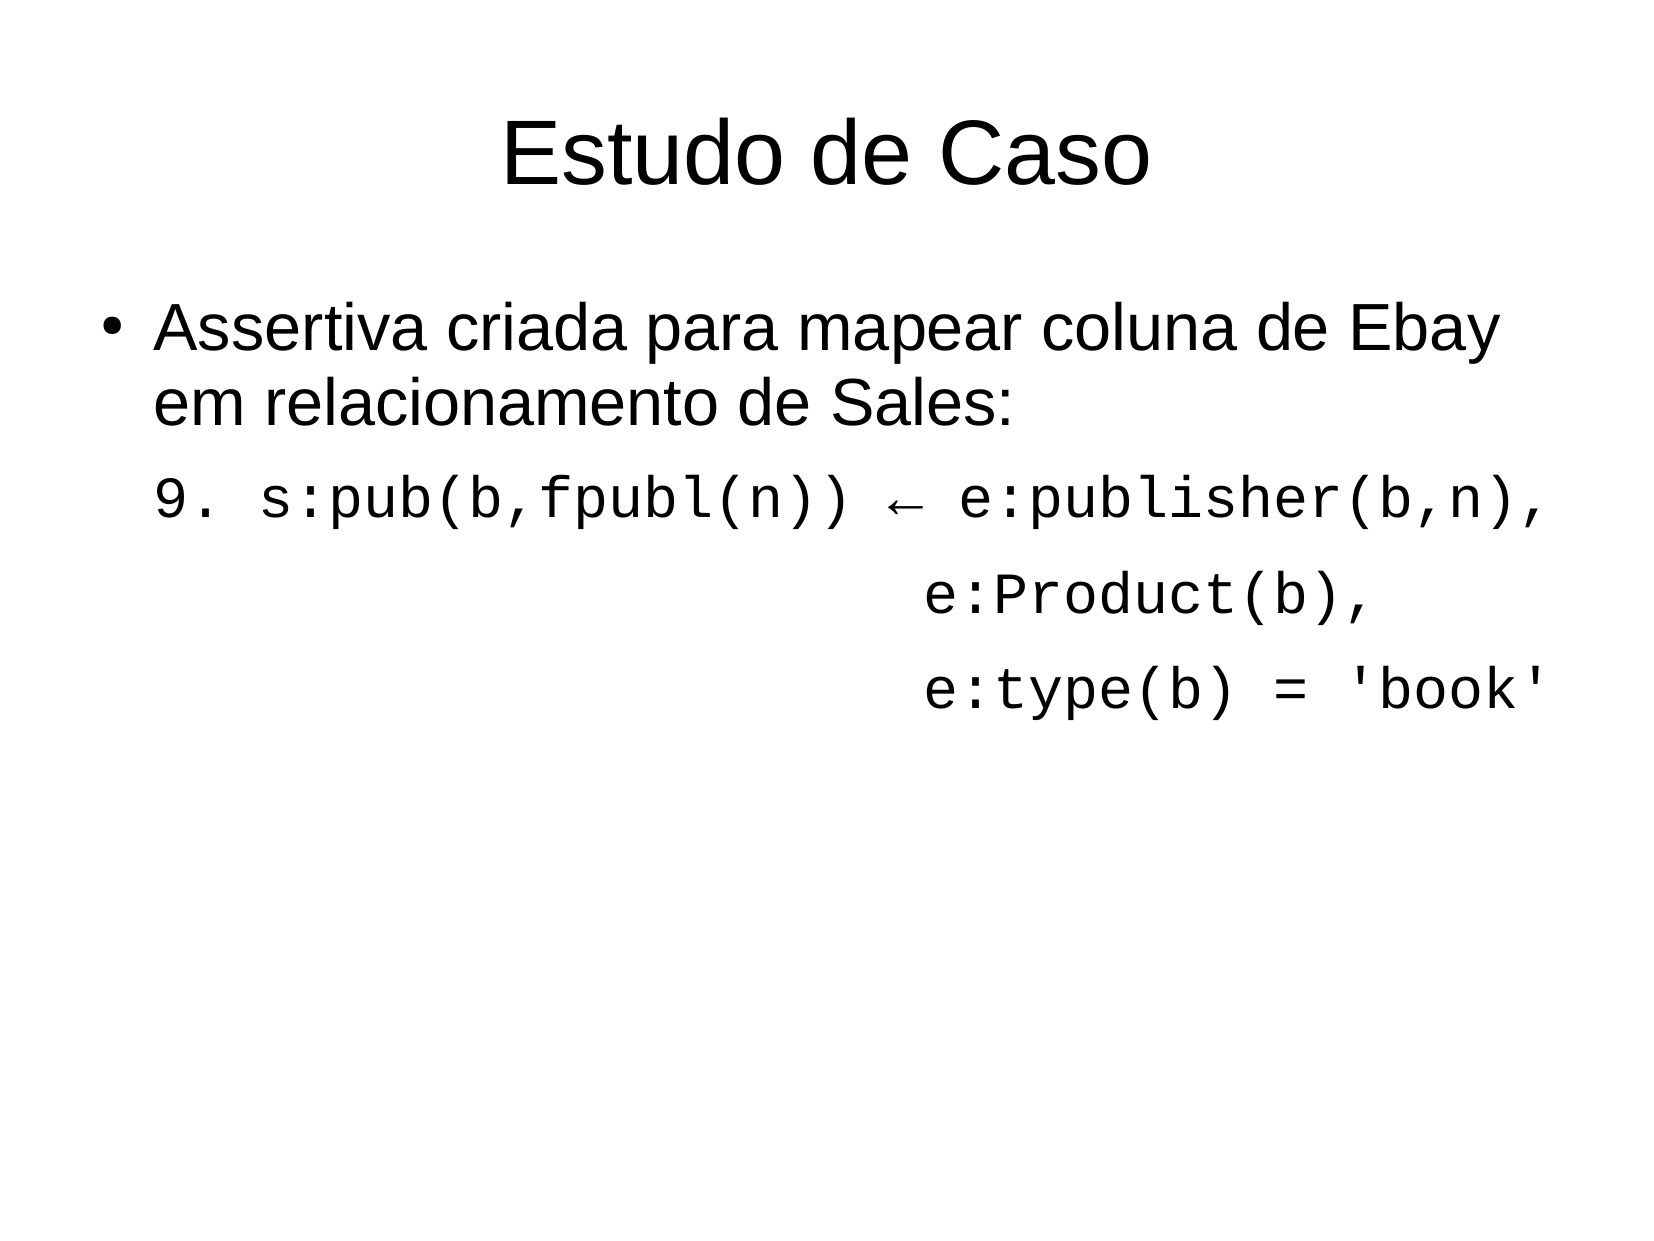

# Estudo de Caso
Assertiva criada para mapear coluna de Ebay em relacionamento de Sales:
9. s:pub(b,fpubl(n)) ← e:publisher(b,n),
 e:Product(b),
 e:type(b) = 'book'